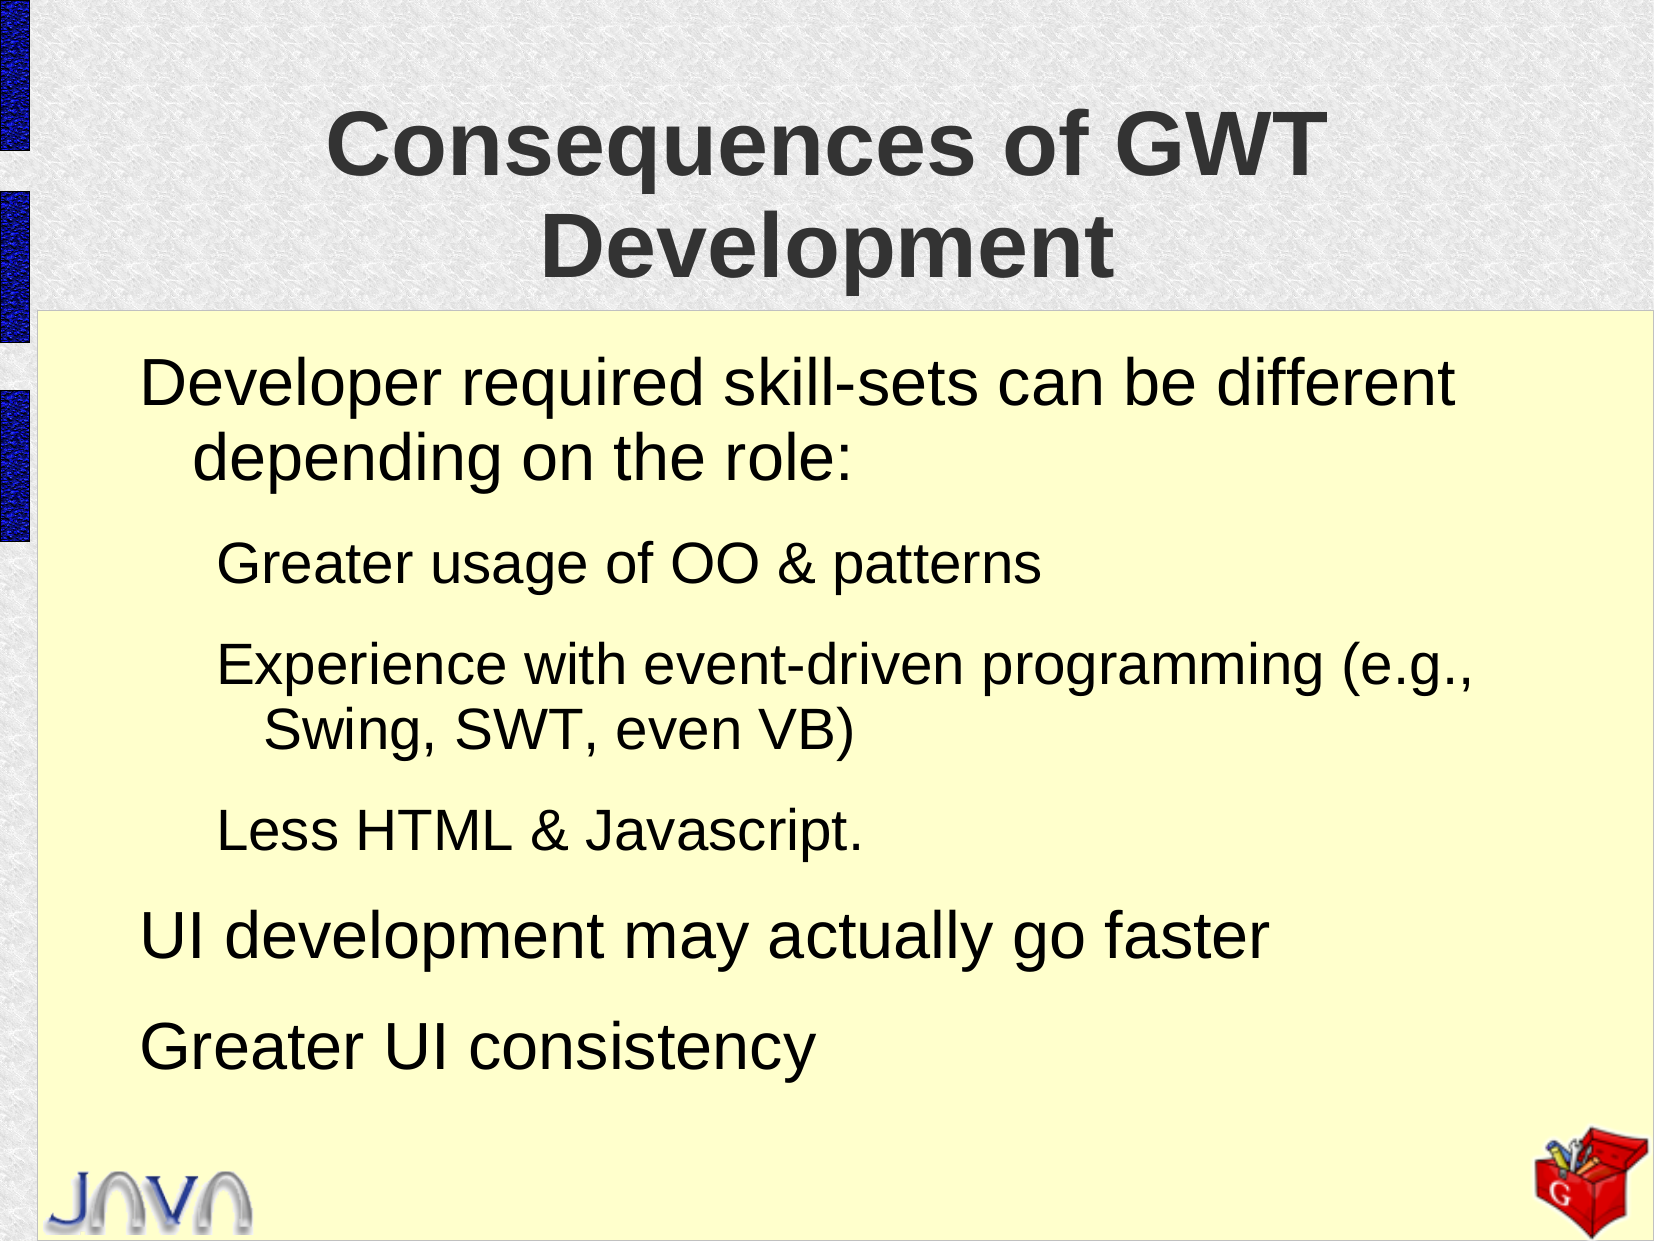

# Consequences of GWT Development
Developer required skill-sets can be different depending on the role:
Greater usage of OO & patterns
Experience with event-driven programming (e.g., Swing, SWT, even VB)
Less HTML & Javascript.
UI development may actually go faster
Greater UI consistency